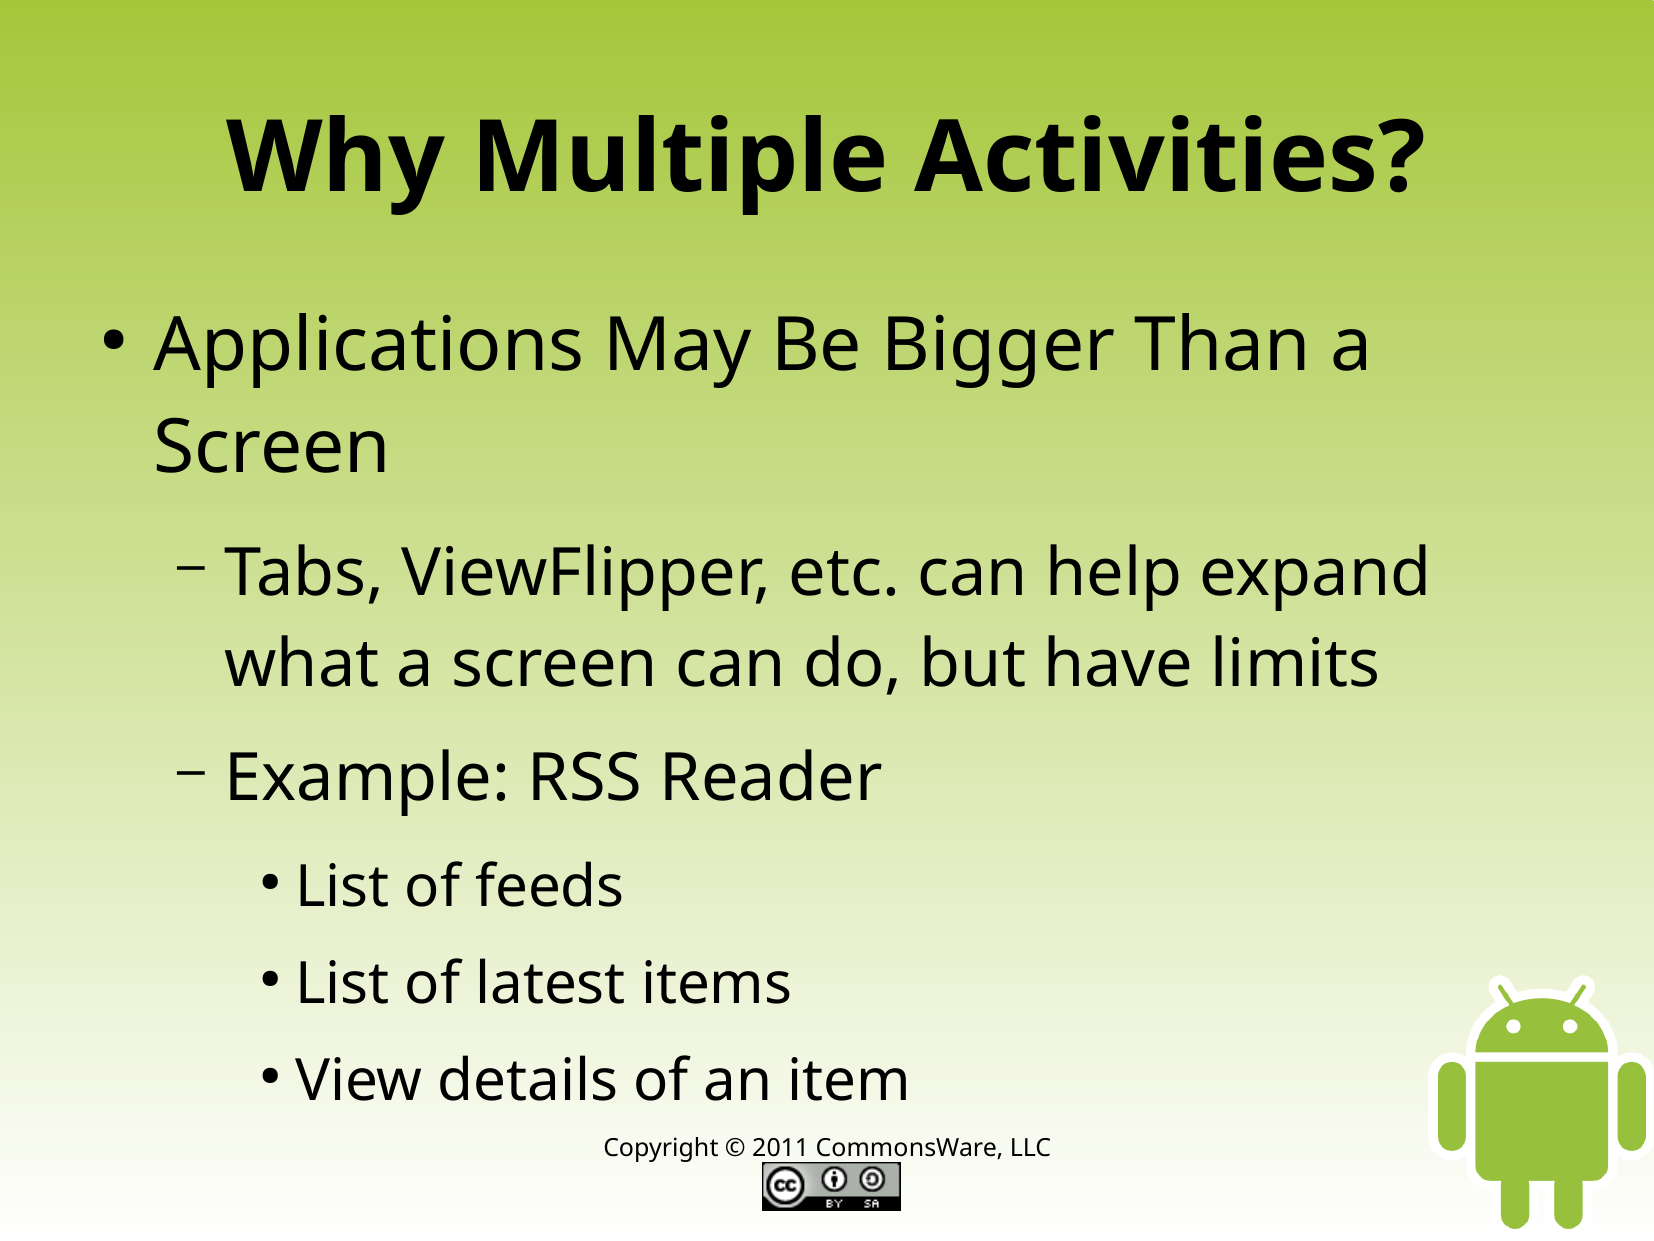

# Why Multiple Activities?
Applications May Be Bigger Than a Screen
Tabs, ViewFlipper, etc. can help expand what a screen can do, but have limits
Example: RSS Reader
List of feeds
List of latest items
View details of an item